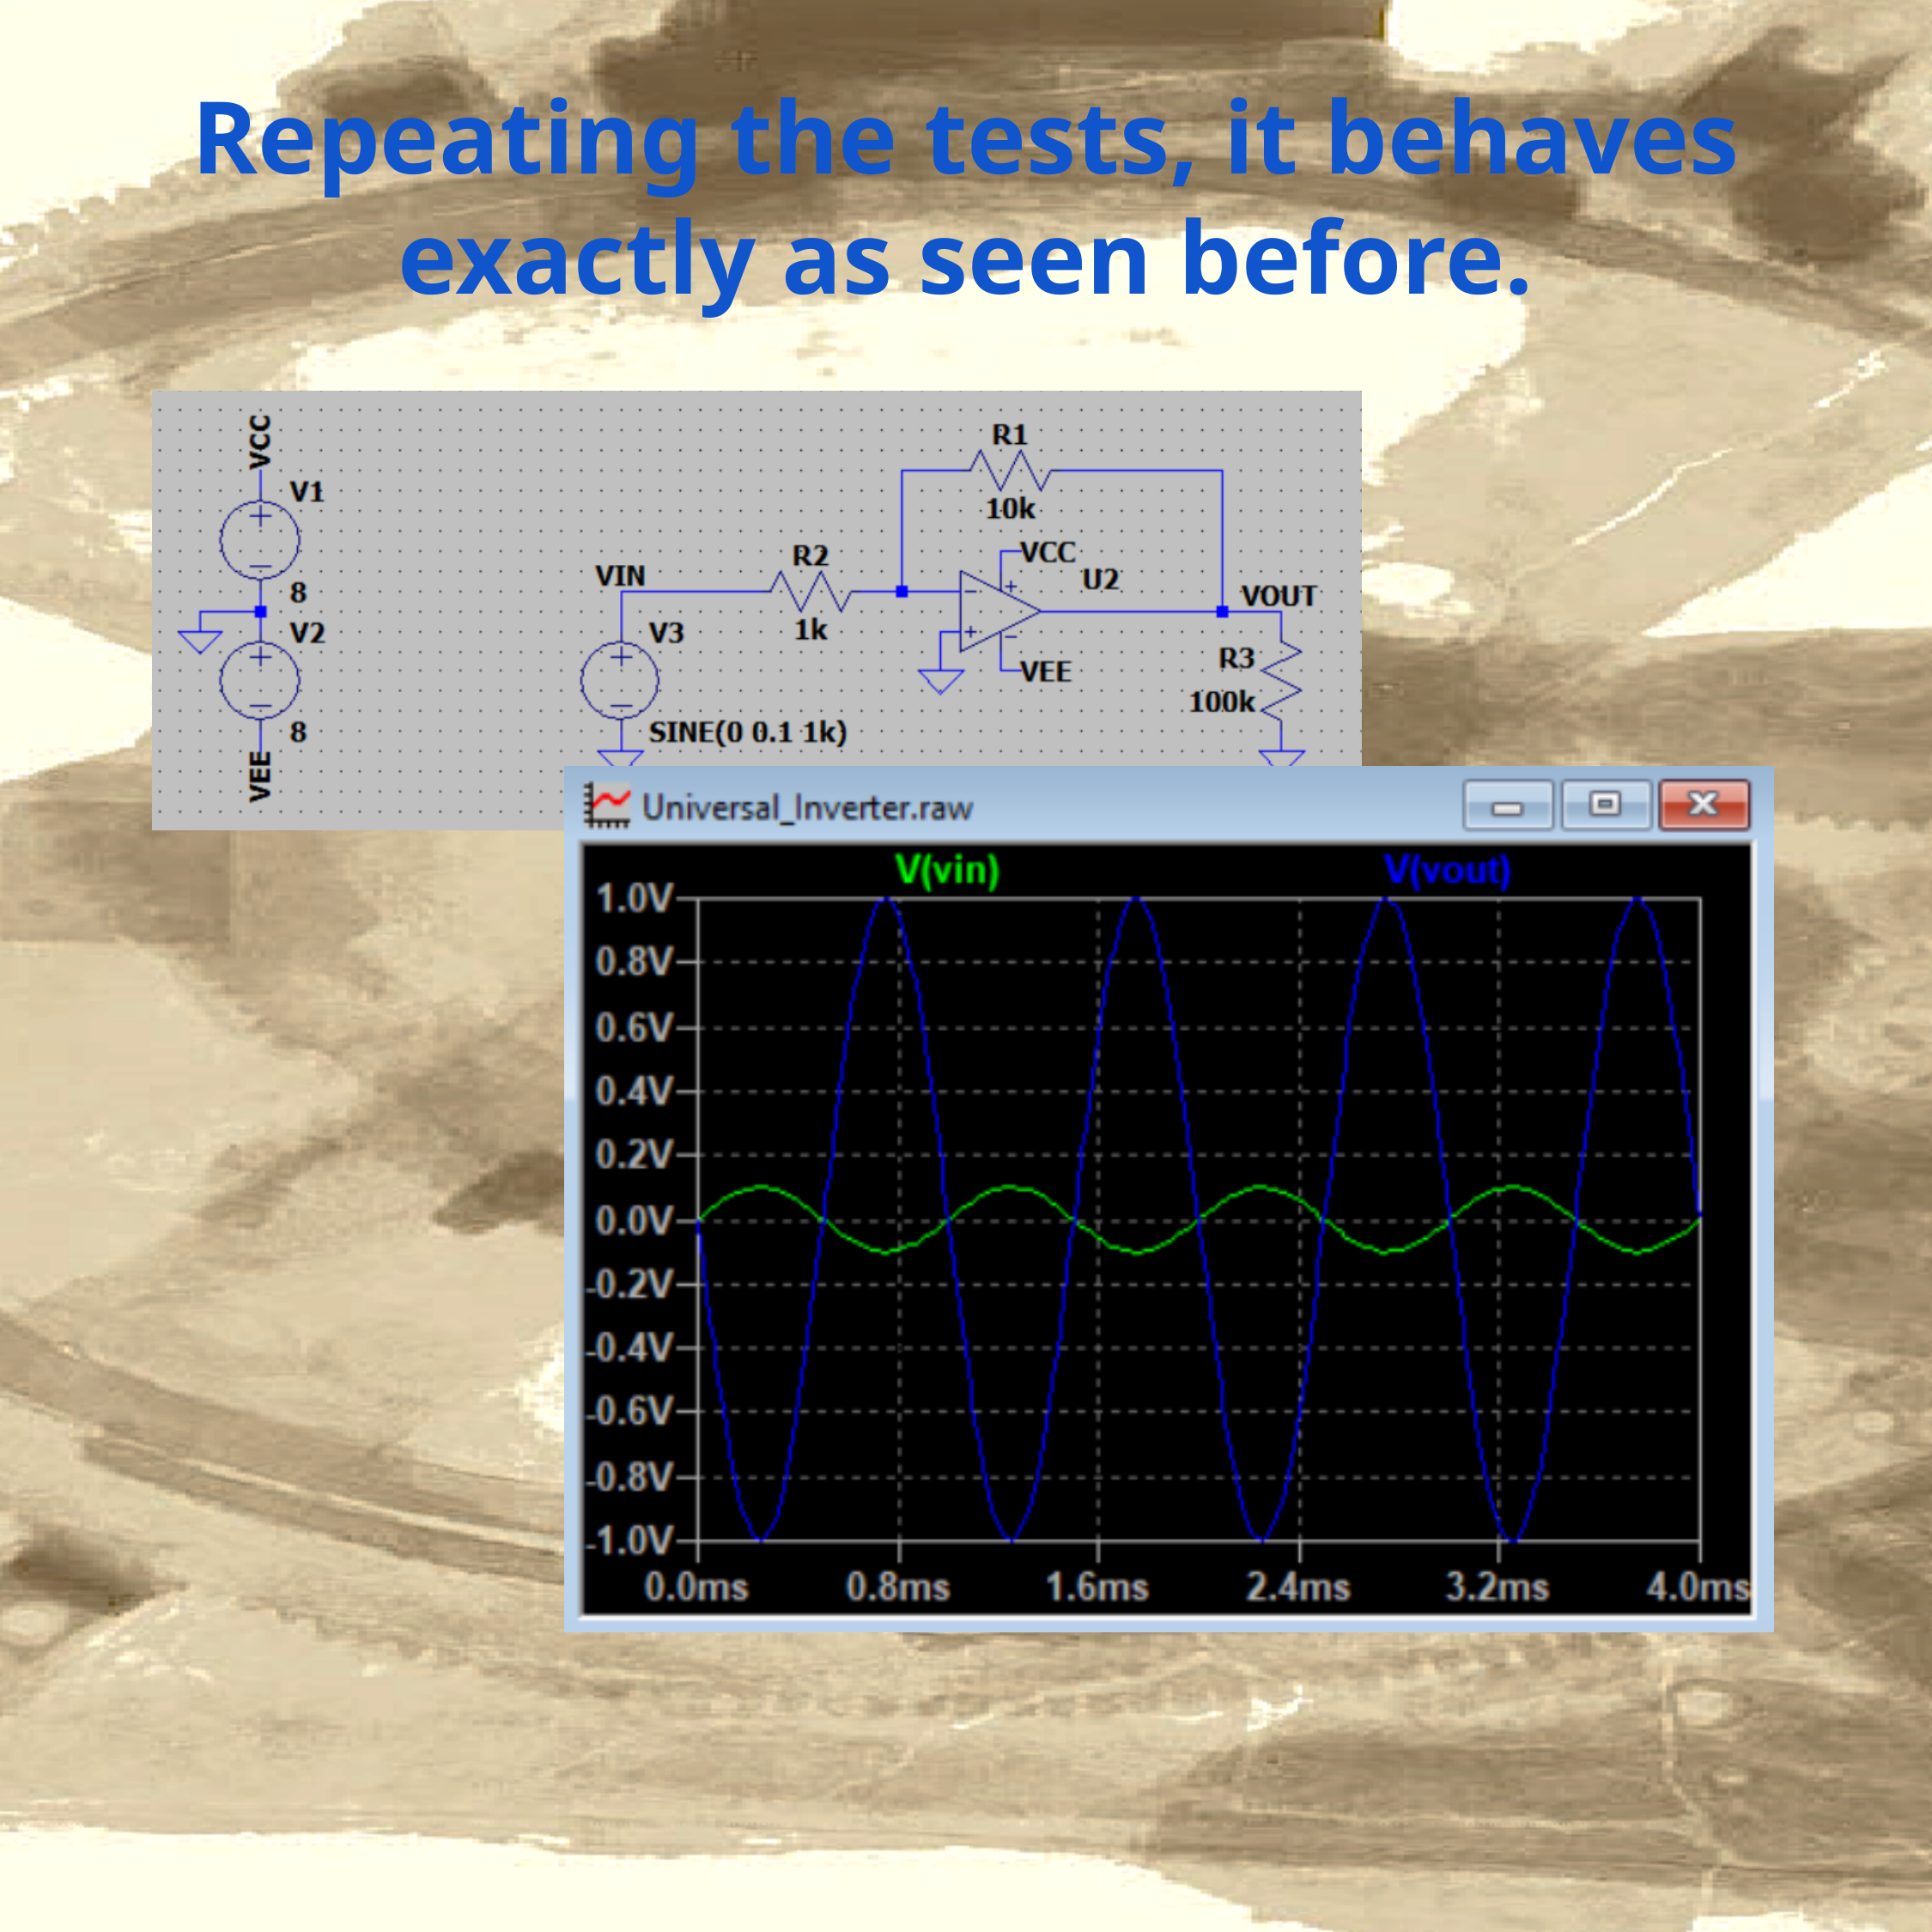

Repeating the tests, it behaves exactly as seen before.